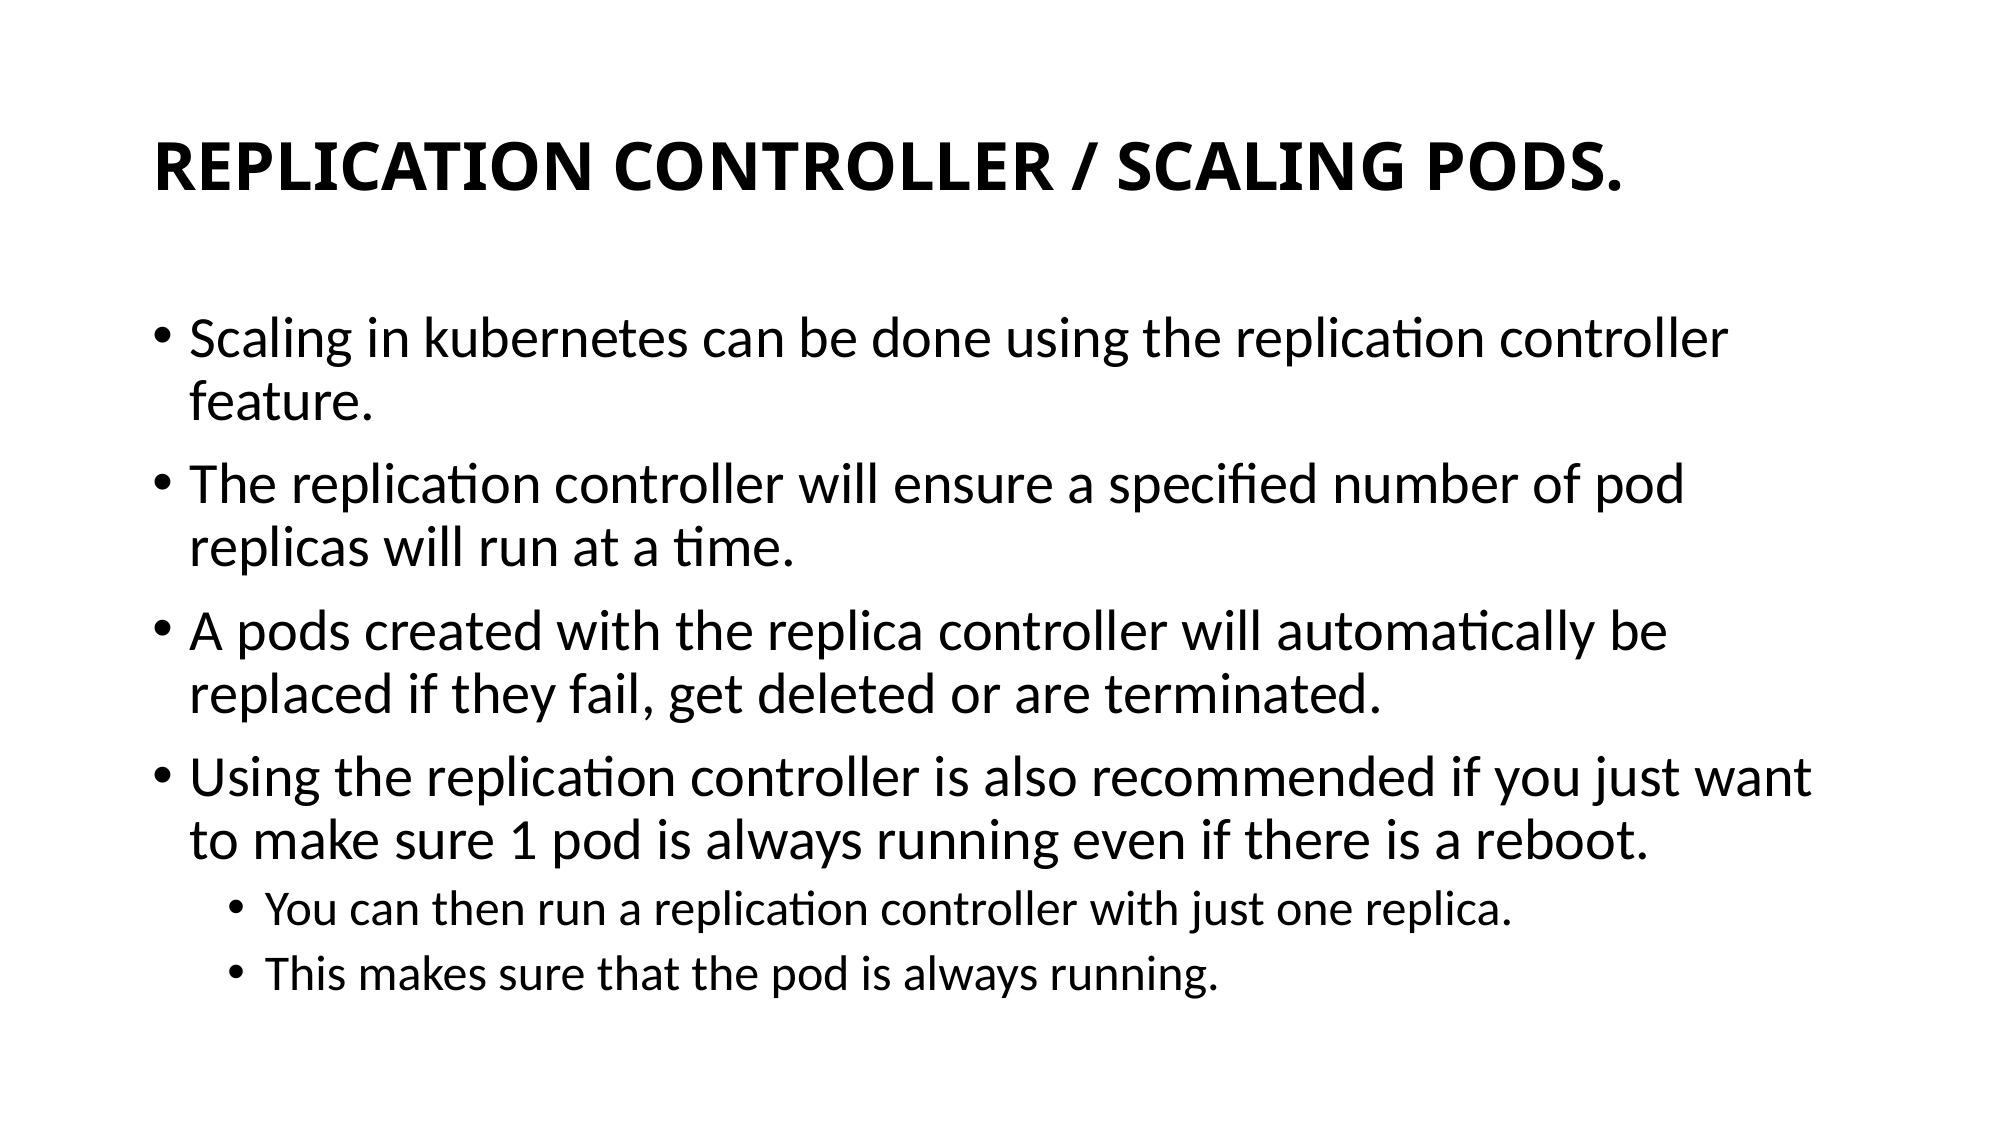

# REPLICATION CONTROLLER / SCALING PODS.
Scaling in kubernetes can be done using the replication controller feature.
The replication controller will ensure a specified number of pod replicas will run at a time.
A pods created with the replica controller will automatically be replaced if they fail, get deleted or are terminated.
Using the replication controller is also recommended if you just want to make sure 1 pod is always running even if there is a reboot.
You can then run a replication controller with just one replica.
This makes sure that the pod is always running.